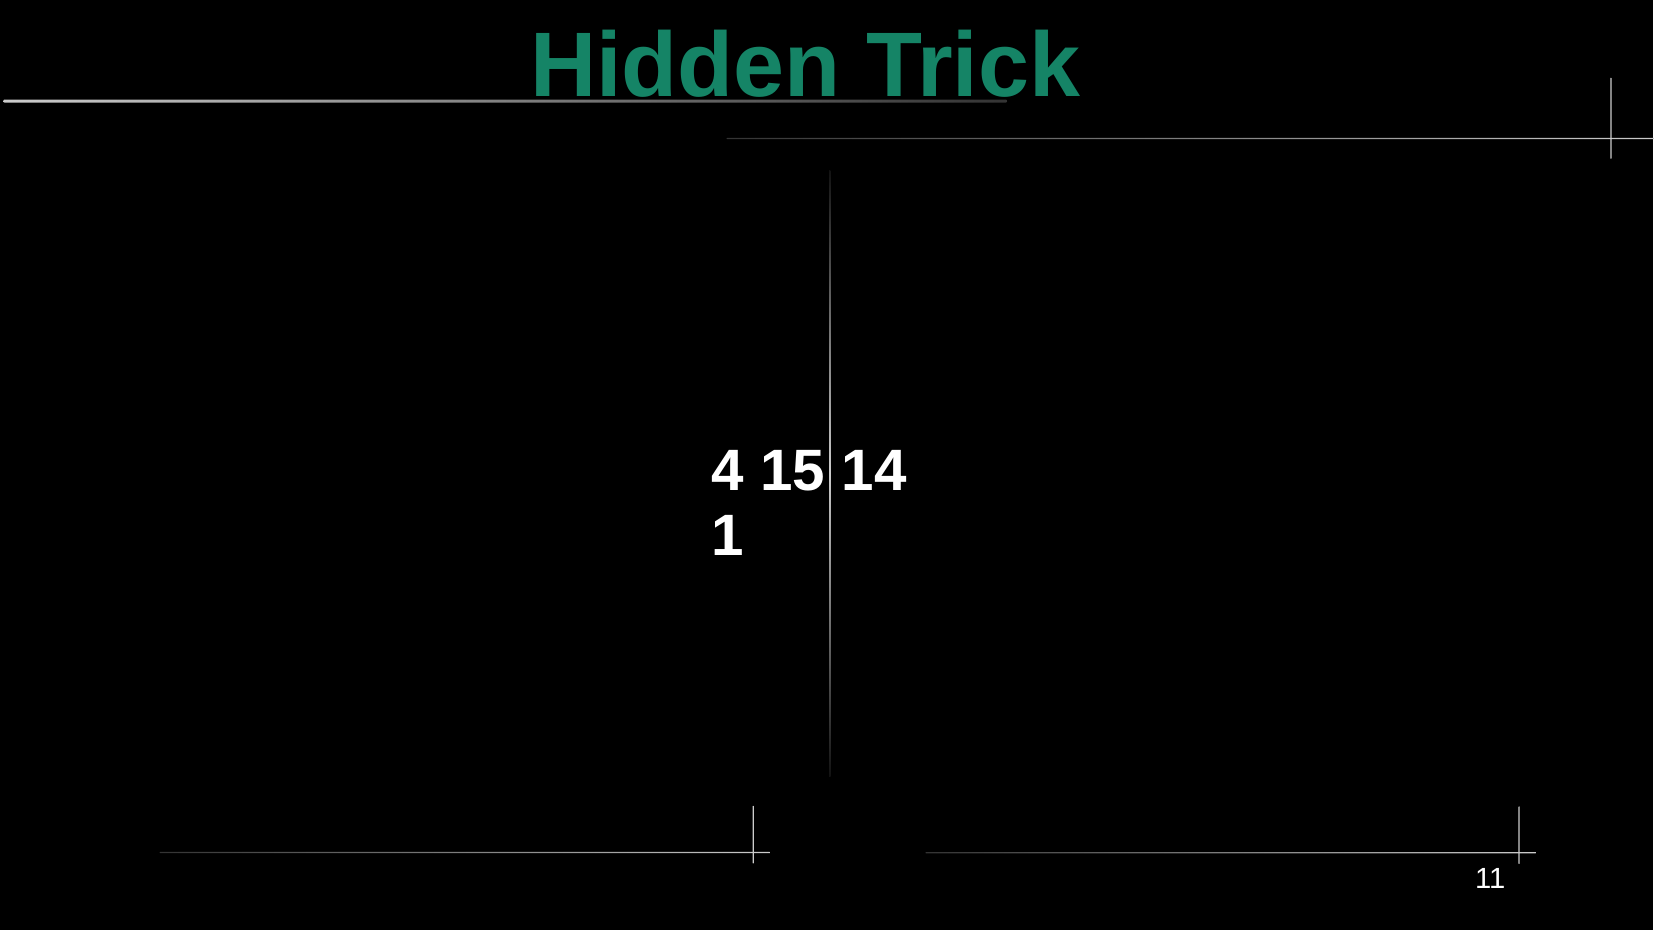

# Hidden Trick
4 15 14 1
11